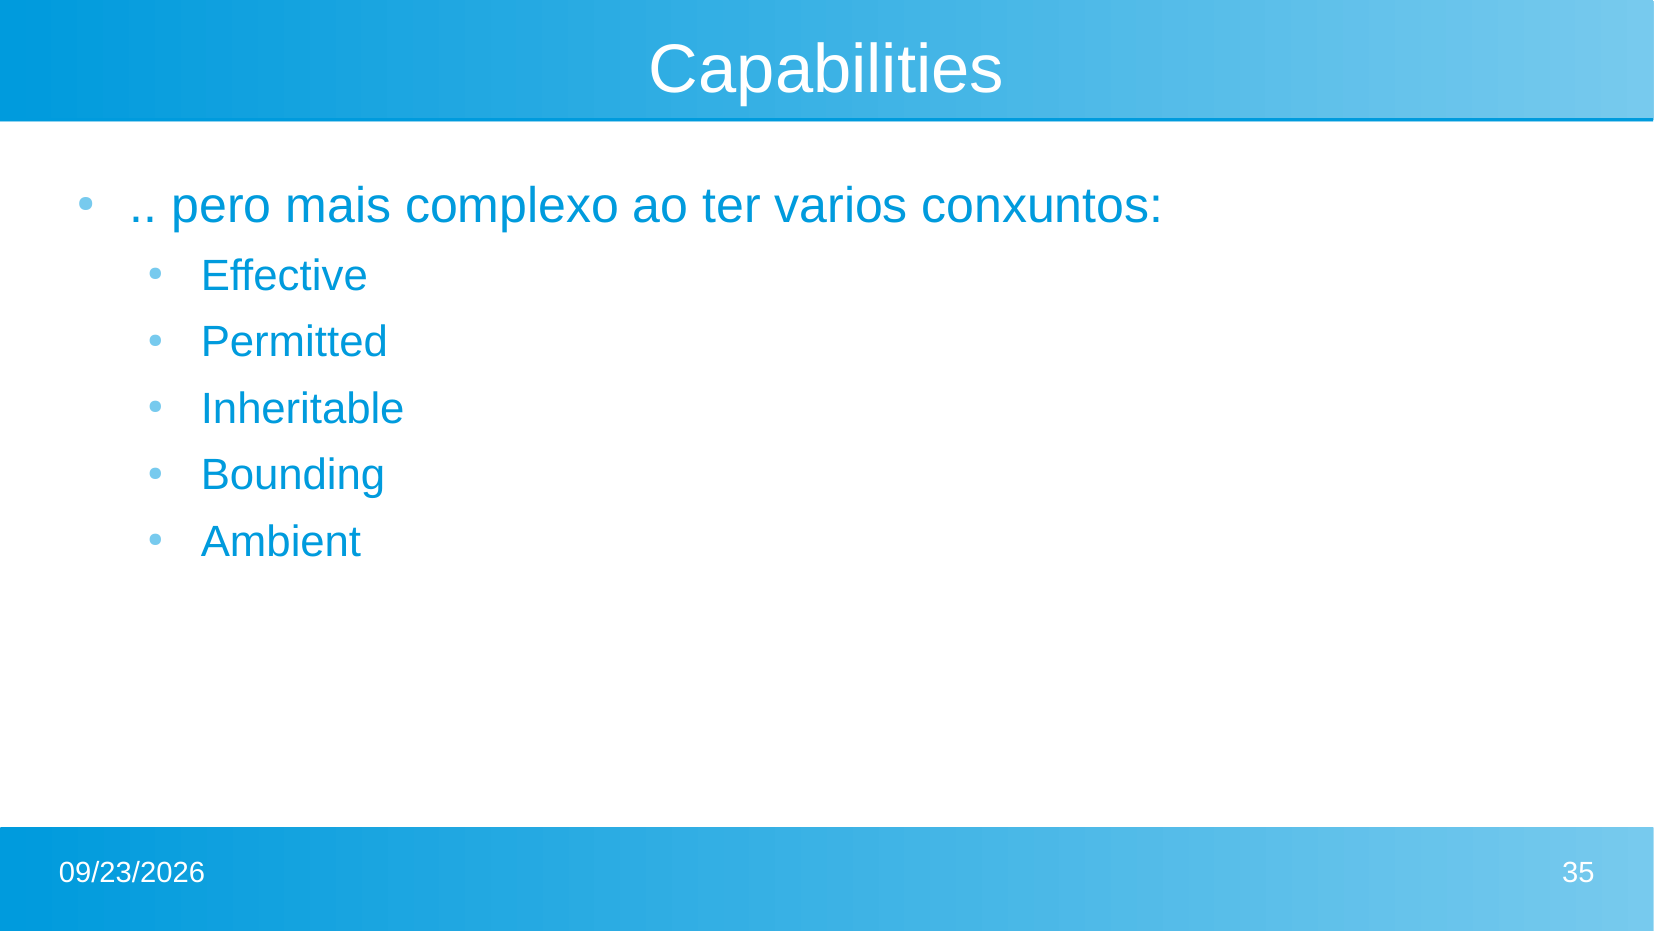

# Capabilities
.. pero mais complexo ao ter varios conxuntos:
Effective
Permitted
Inheritable
Bounding
Ambient
35